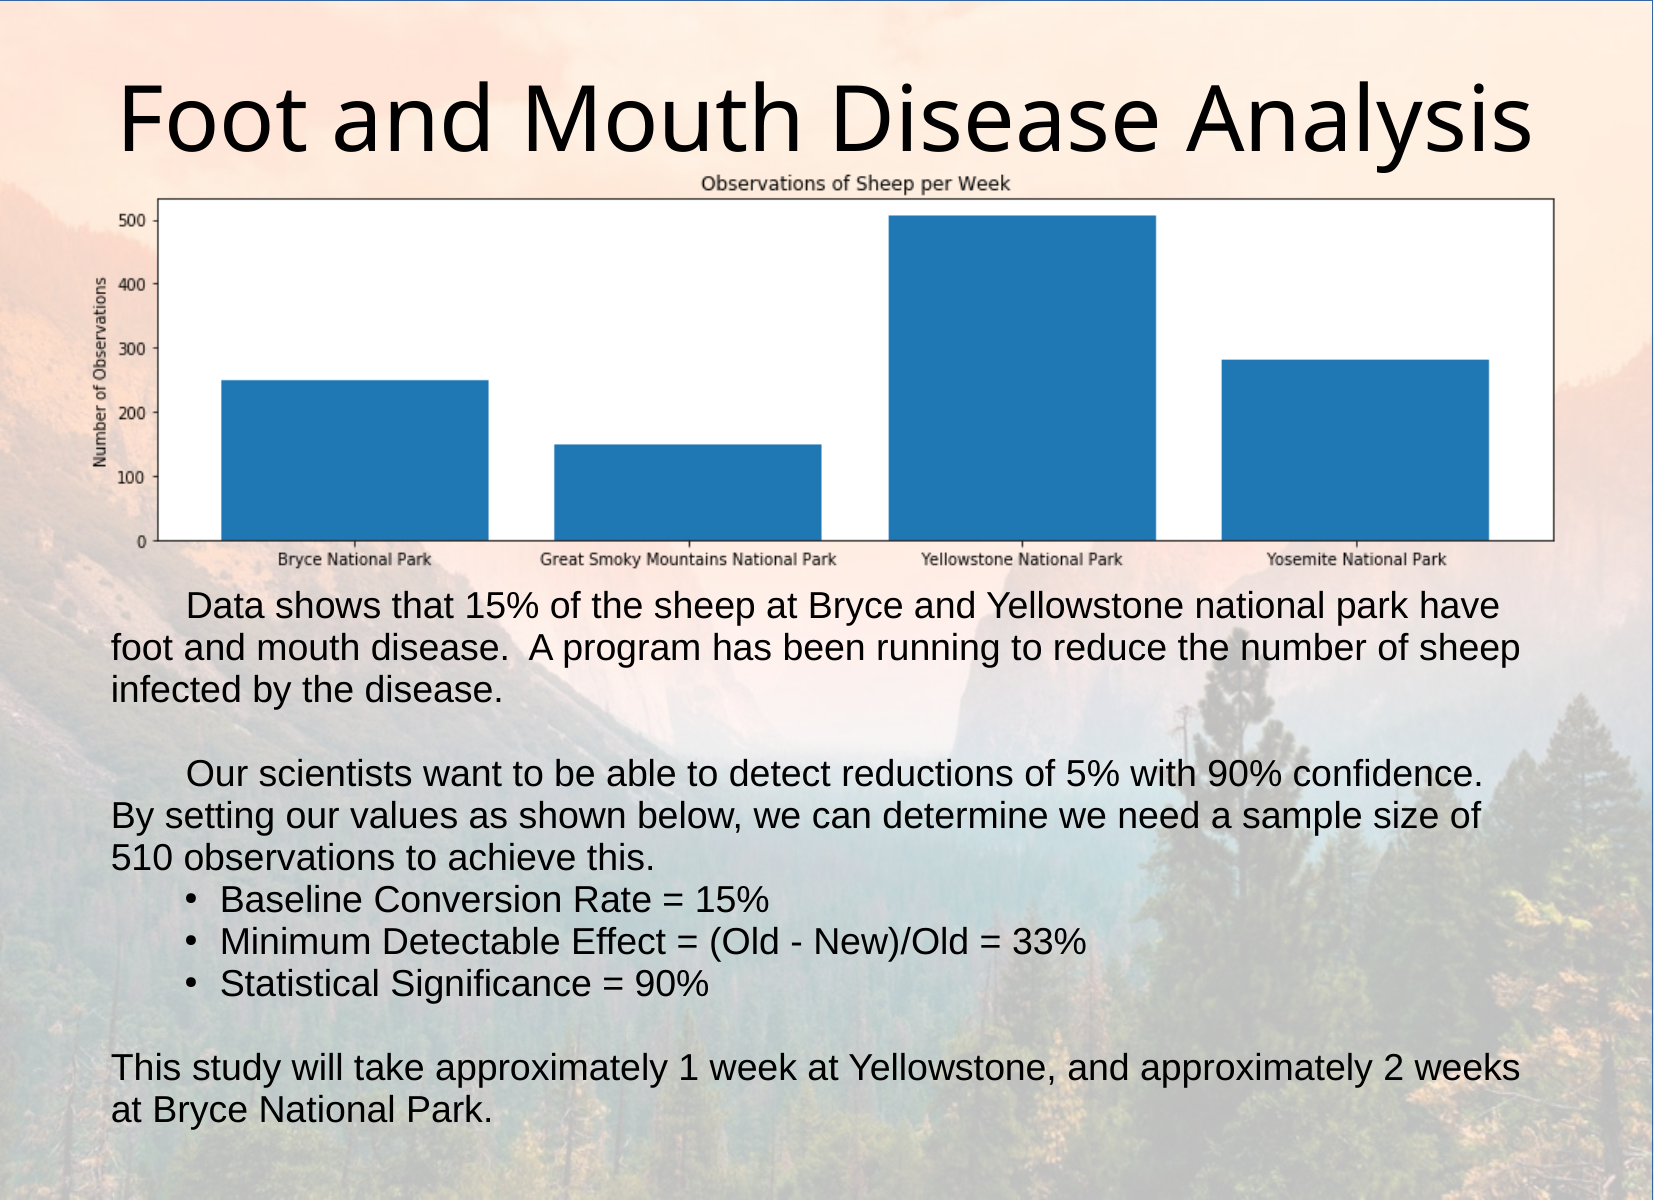

Foot and Mouth Disease Analysis
	Data shows that 15% of the sheep at Bryce and Yellowstone national park have foot and mouth disease. A program has been running to reduce the number of sheep infected by the disease.
	Our scientists want to be able to detect reductions of 5% with 90% confidence. By setting our values as shown below, we can determine we need a sample size of 510 observations to achieve this.
Baseline Conversion Rate = 15%
Minimum Detectable Effect = (Old - New)/Old = 33%
Statistical Significance = 90%
This study will take approximately 1 week at Yellowstone, and approximately 2 weeks at Bryce National Park.